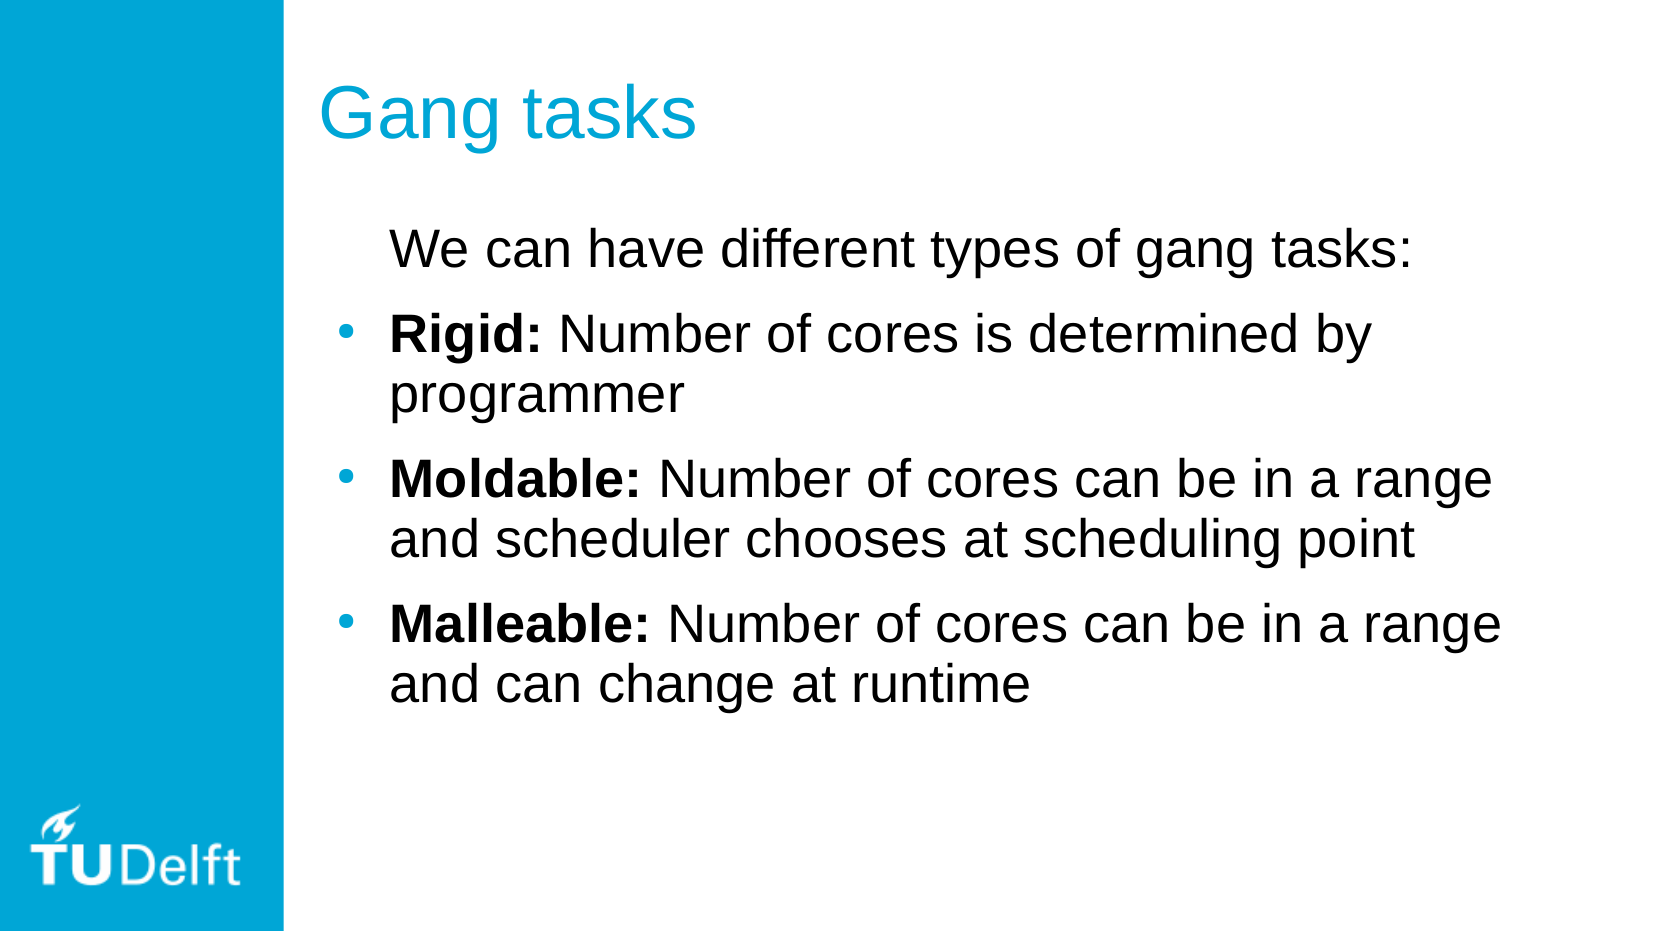

# Gang tasks
We can have different types of gang tasks:
Rigid: Number of cores is determined by programmer
Moldable: Number of cores can be in a range and scheduler chooses at scheduling point
Malleable: Number of cores can be in a range and can change at runtime